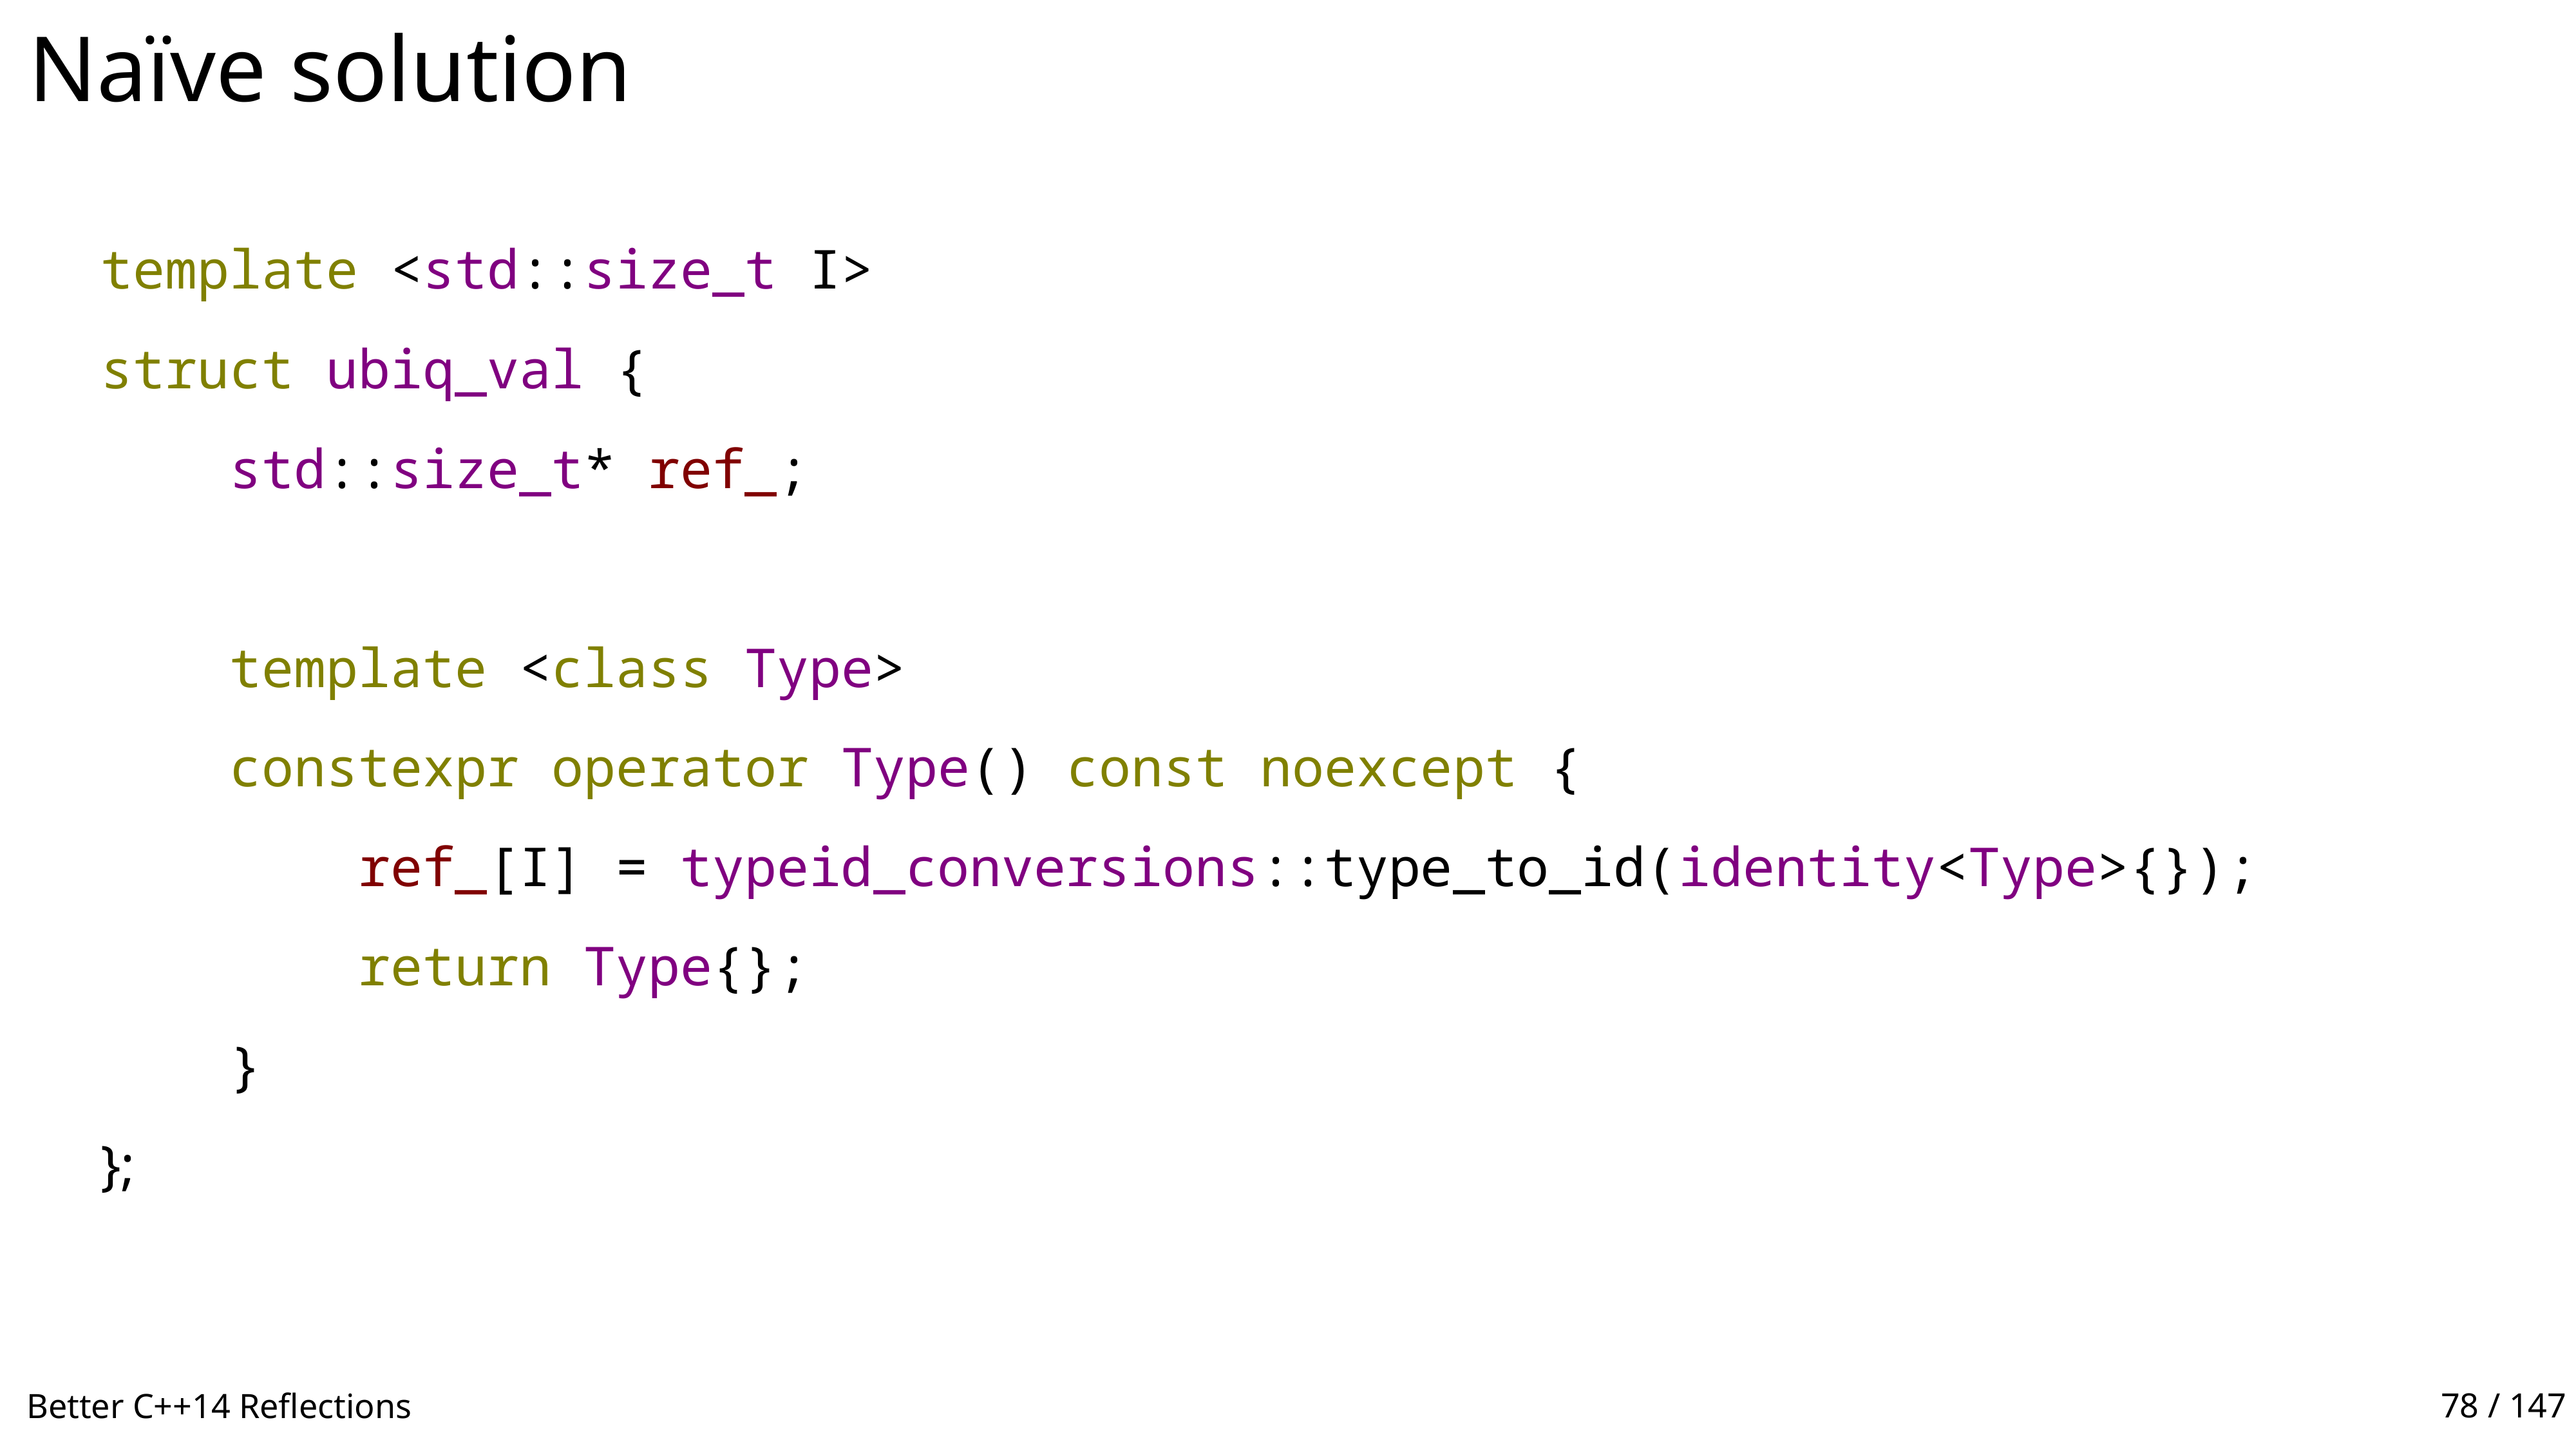

# Naïve solution
template <std::size_t I>
struct ubiq_val {
 std::size_t* ref_;
 template <class Type>
 constexpr operator Type() const noexcept {
 ref_[I] = typeid_conversions::type_to_id(identity<Type>{});
 return Type{};
 }
};
Better C++14 Reflections